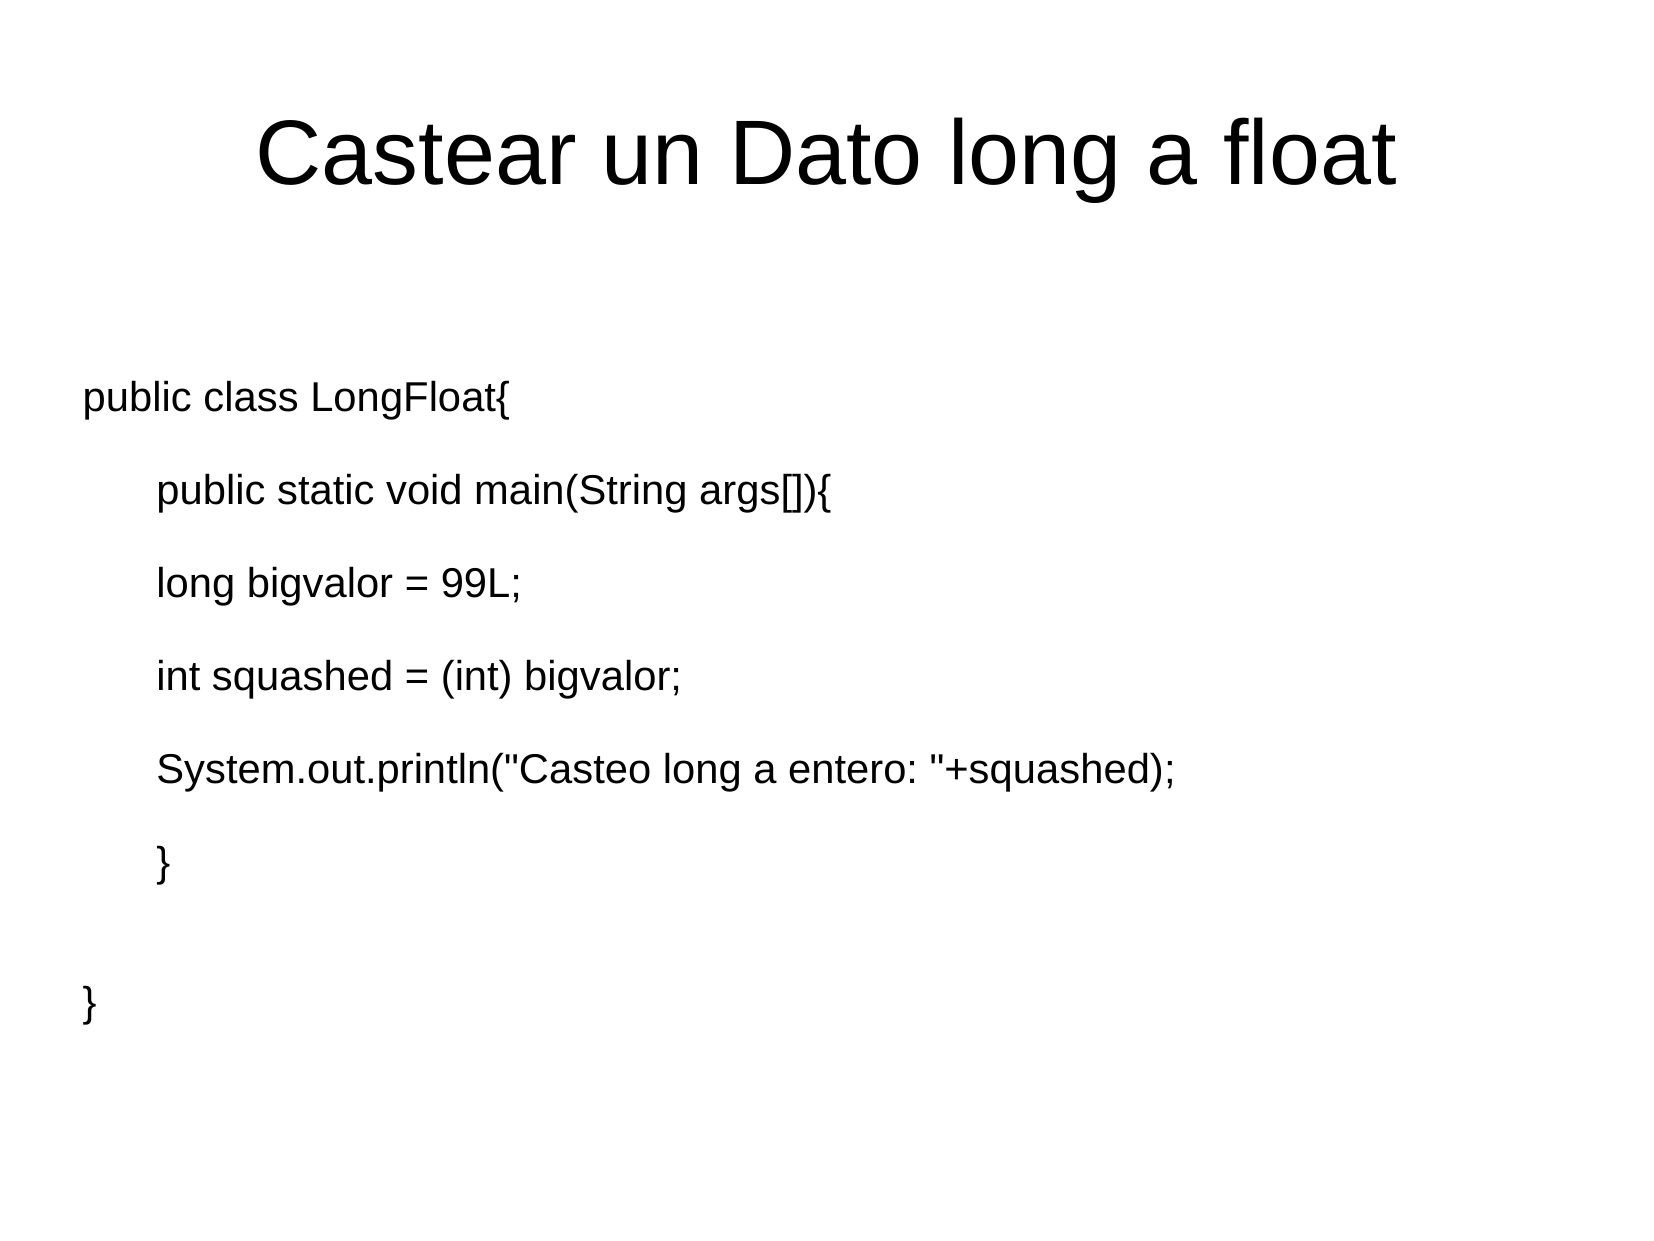

# Castear un Dato long a float
public class LongFloat{
	public static void main(String args[]){
	long bigvalor = 99L;
	int squashed = (int) bigvalor;
	System.out.println("Casteo long a entero: "+squashed);
	}
}